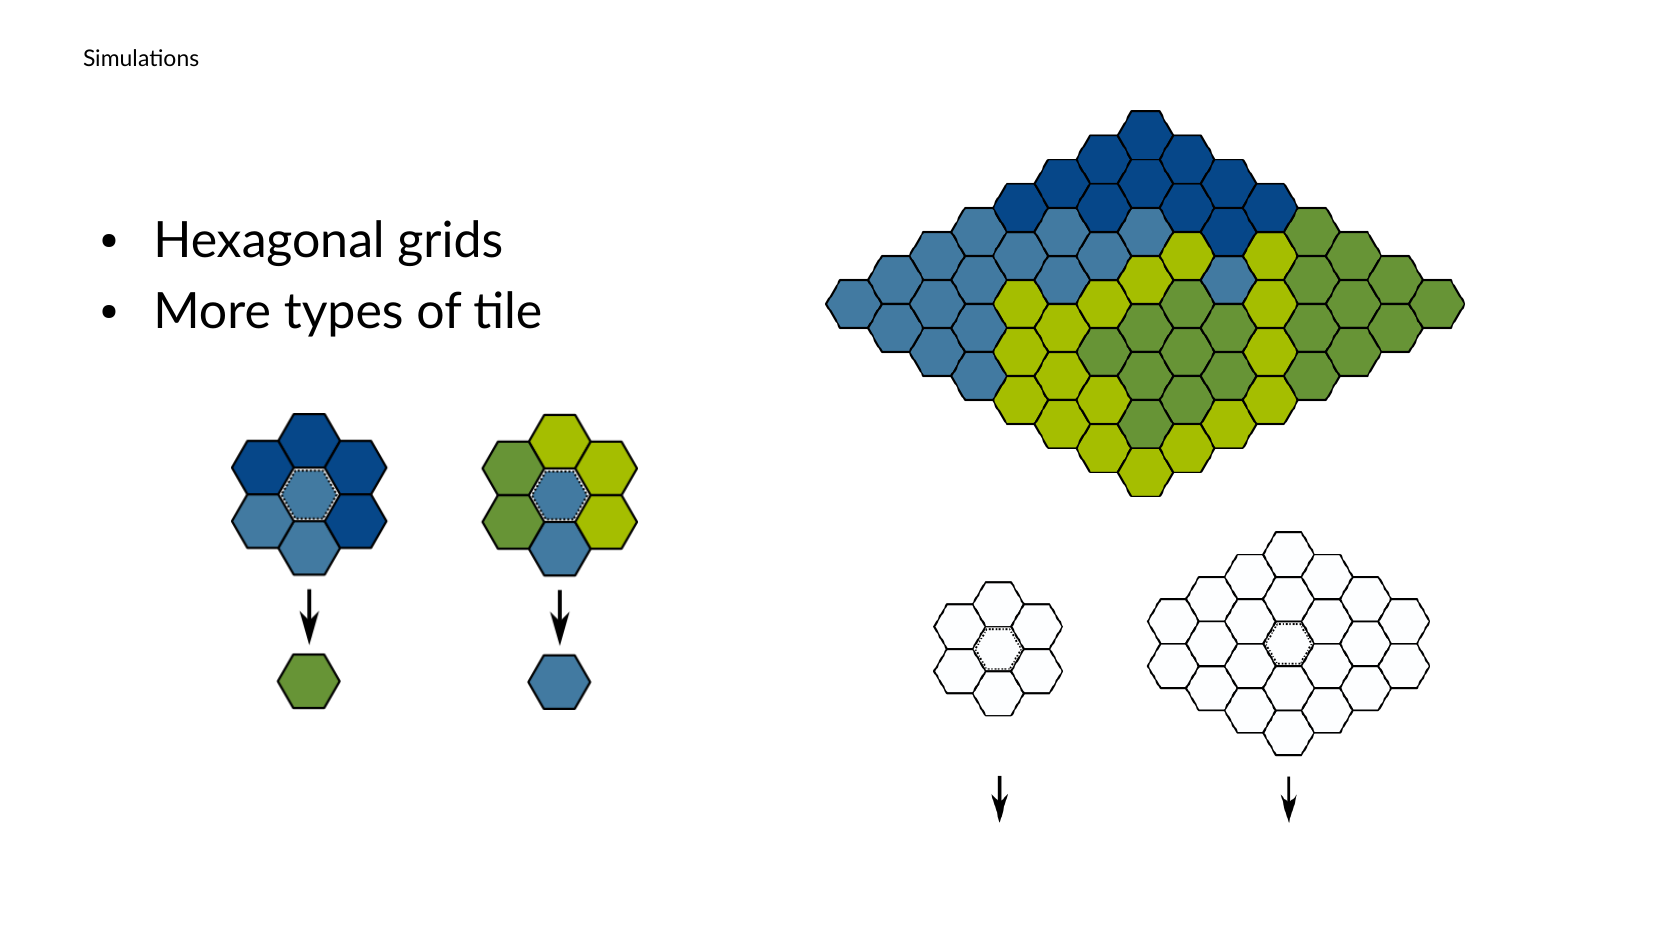

# Simulations
Hexagonal grids
More types of tile